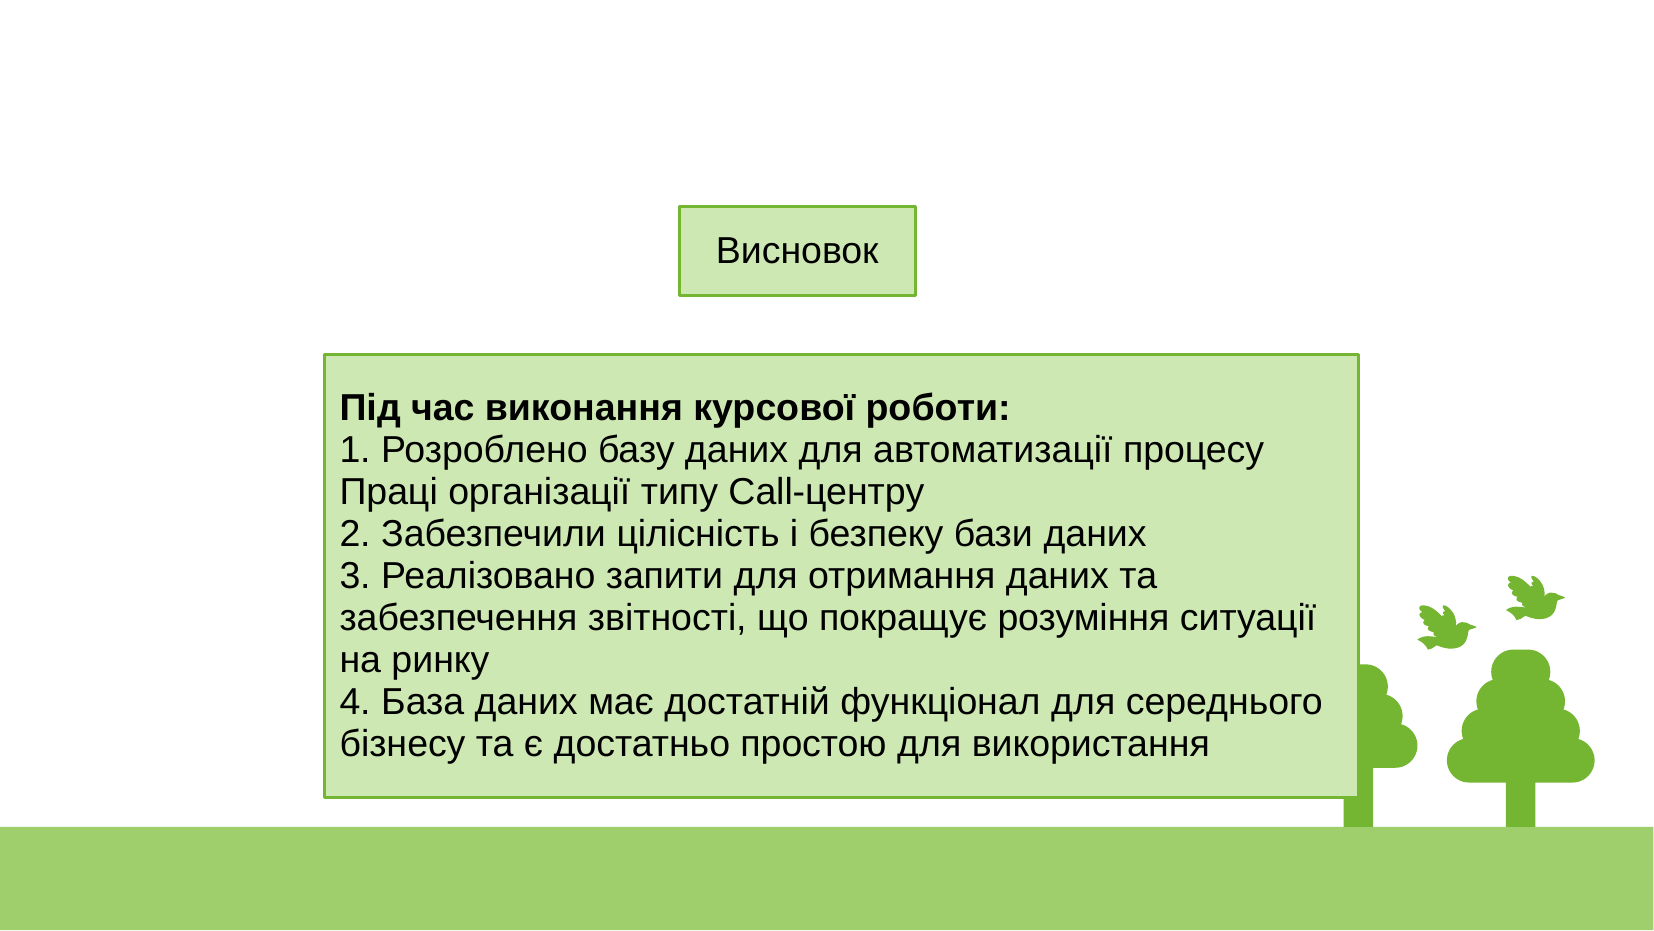

Висновок
Під час виконання курсової роботи:
1. Розроблено базу даних для автоматизації процесу
Праці організації типу Call-центру
2. Забезпечили цілісність і безпеку бази даних
3. Реалізовано запити для отримання даних та
забезпечення звітності, що покращує розуміння ситуації
на ринку
4. База даних має достатній функціонал для середнього
бізнесу та є достатньо простою для використання